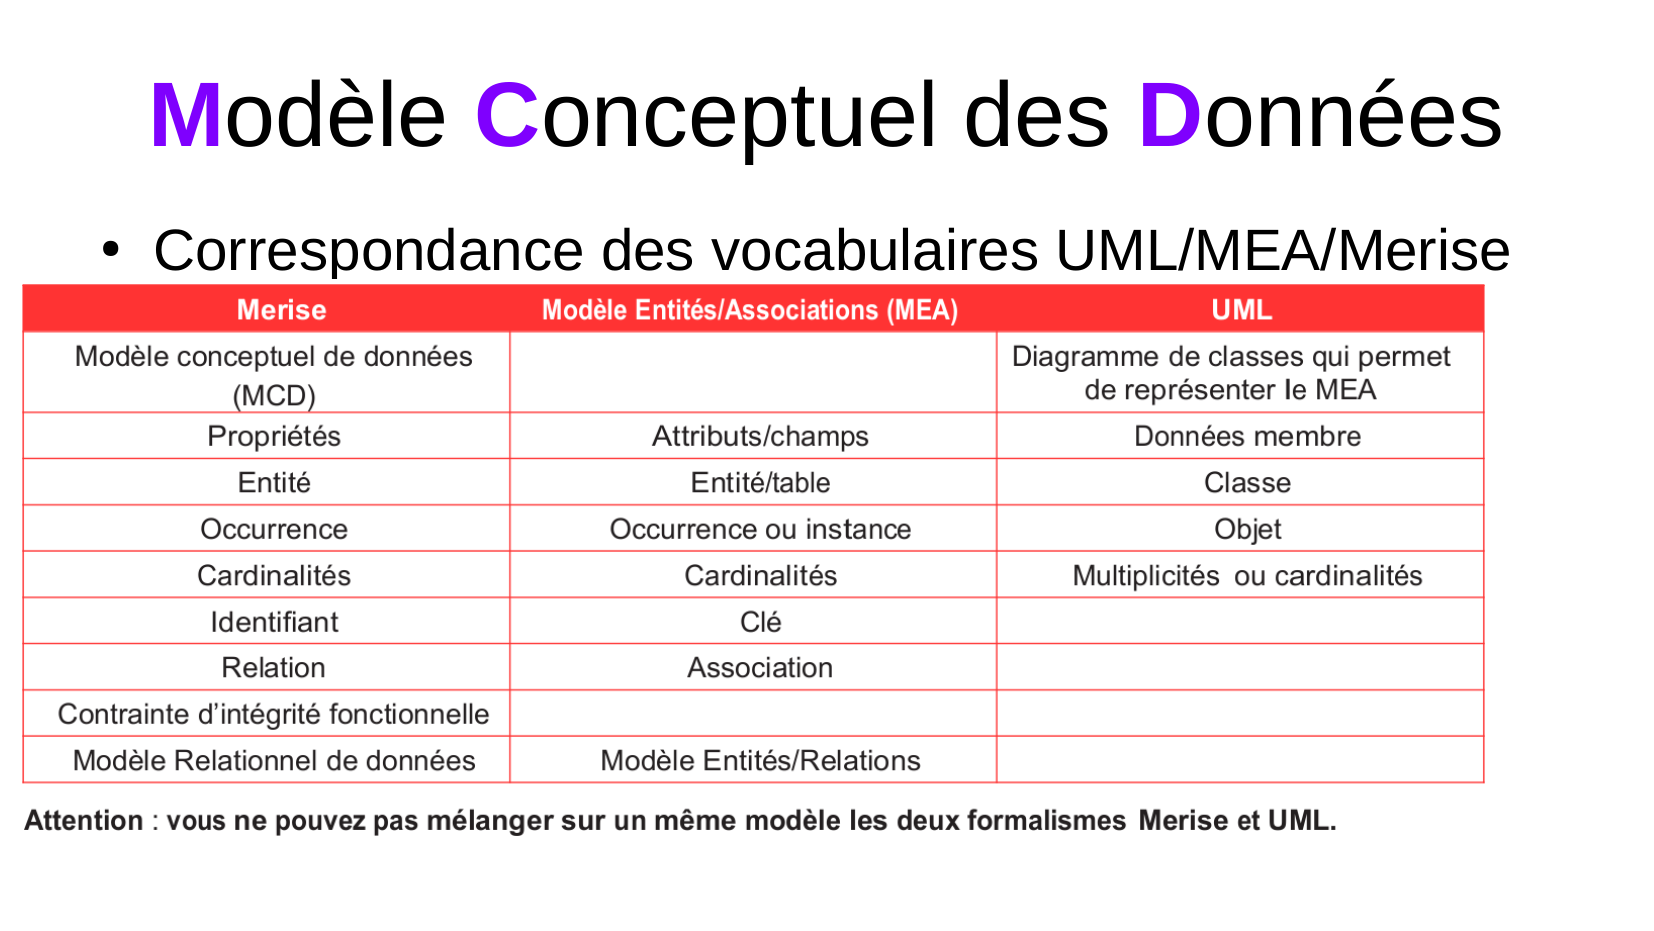

# Modèle Conceptuel des Données
Correspondance des vocabulaires UML/MEA/Merise